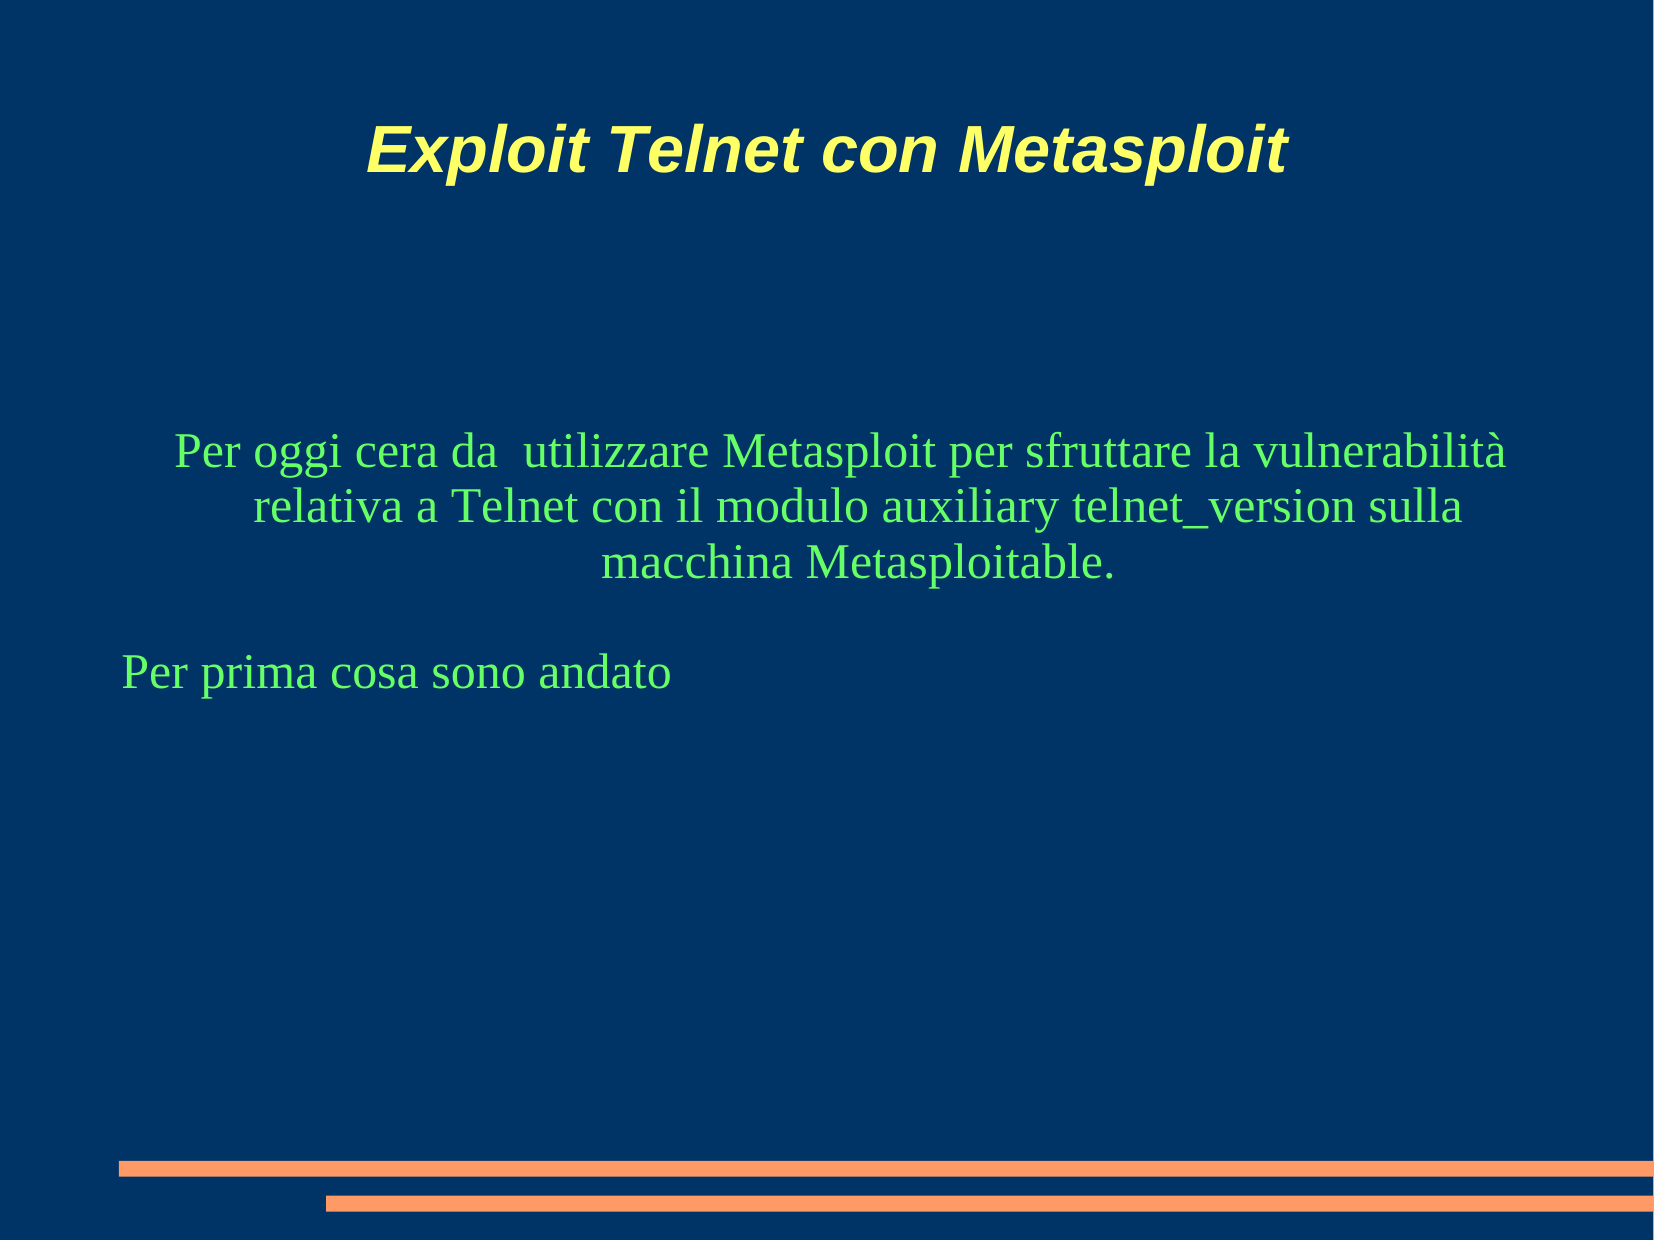

# Exploit Telnet con Metasploit
Per oggi cera da utilizzare Metasploit per sfruttare la vulnerabilità relativa a Telnet con il modulo auxiliary telnet_version sulla macchina Metasploitable.
Per prima cosa sono andato